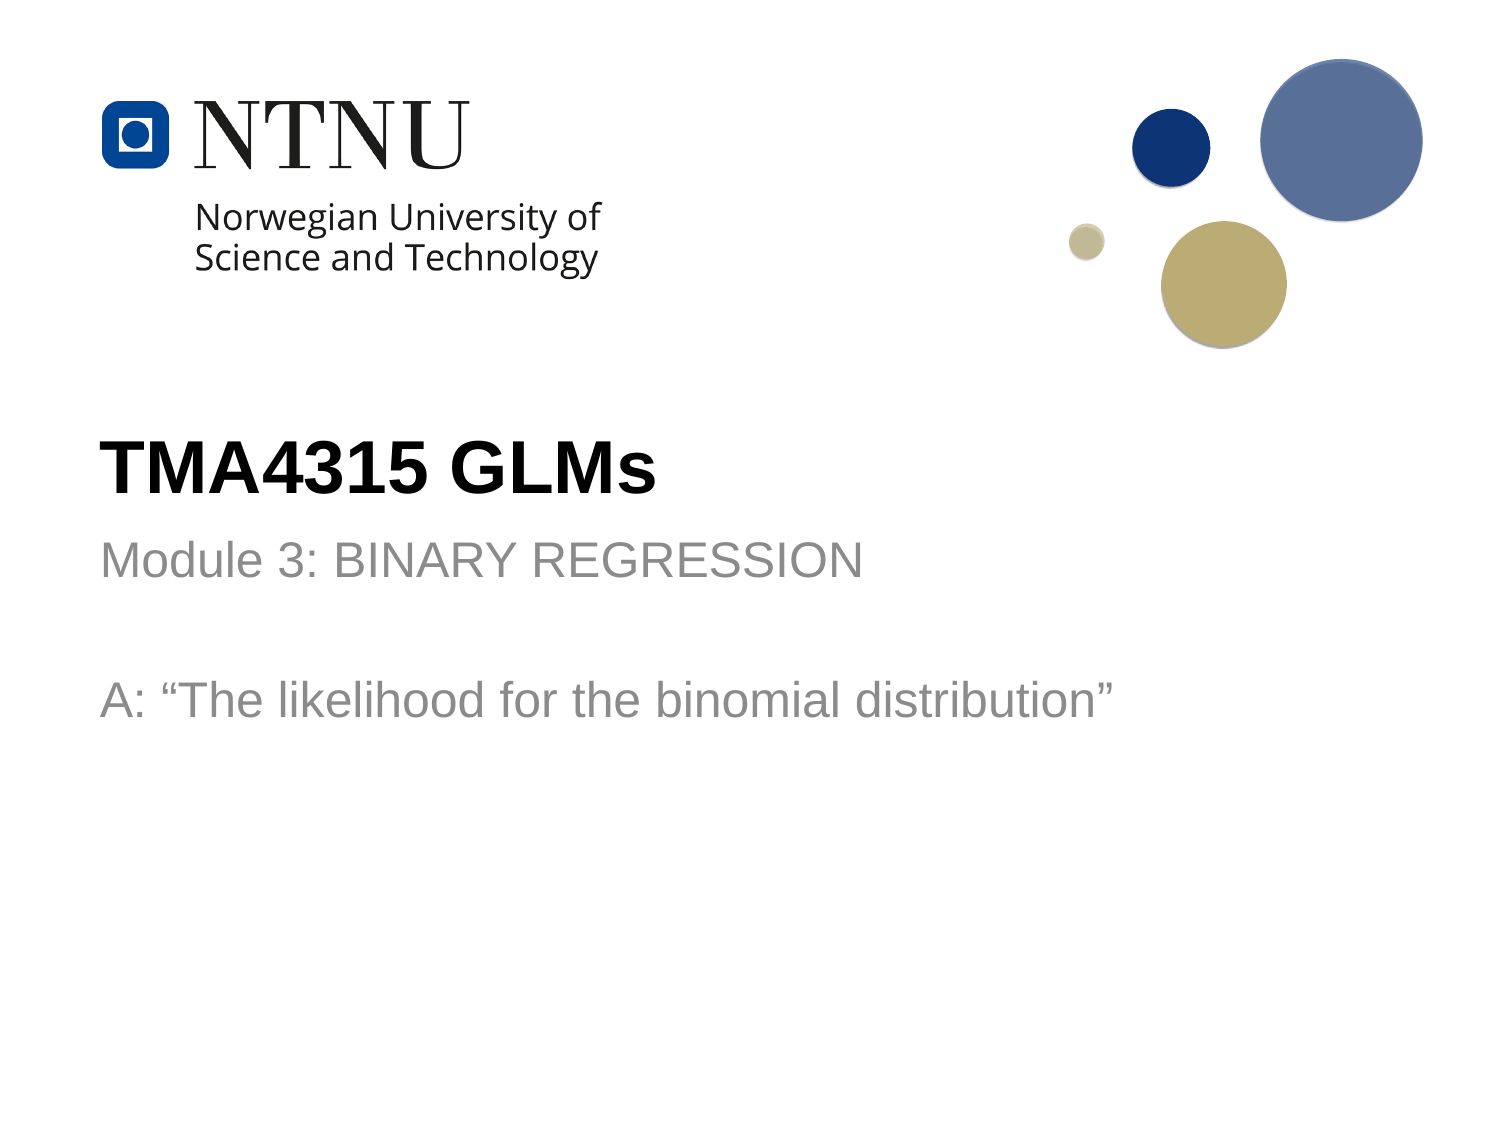

# TMA4315 GLMs
Module 3: BINARY REGRESSION
A: “The likelihood for the binomial distribution”